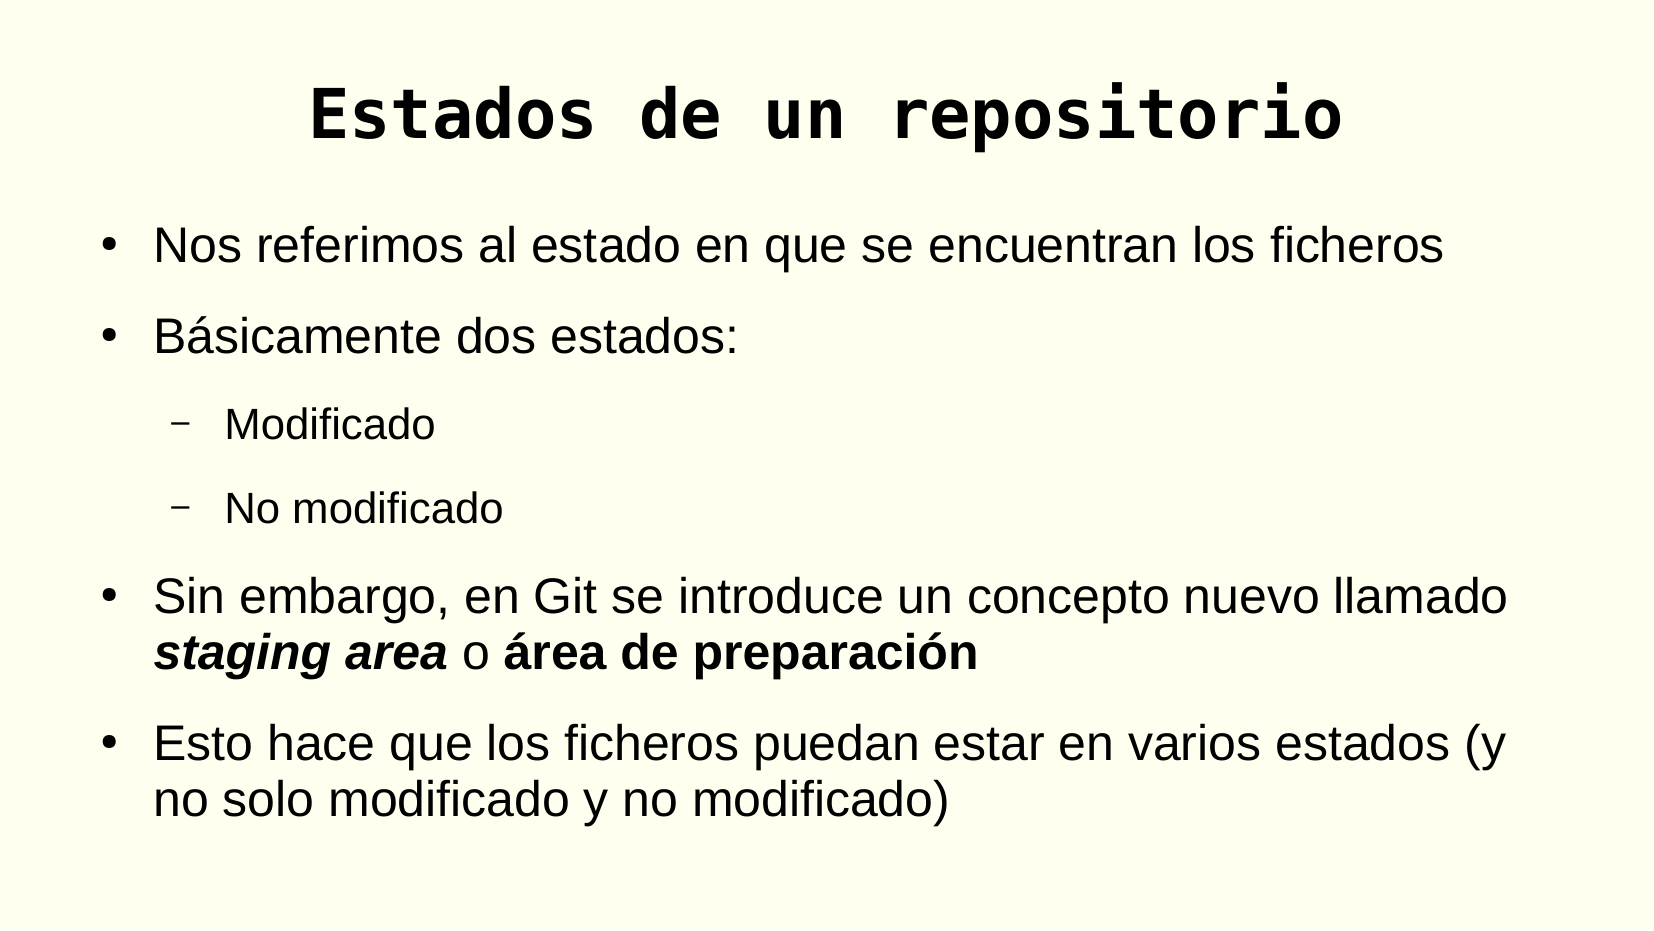

# Estados de un repositorio
Nos referimos al estado en que se encuentran los ficheros
Básicamente dos estados:
Modificado
No modificado
Sin embargo, en Git se introduce un concepto nuevo llamado staging area o área de preparación
Esto hace que los ficheros puedan estar en varios estados (y no solo modificado y no modificado)